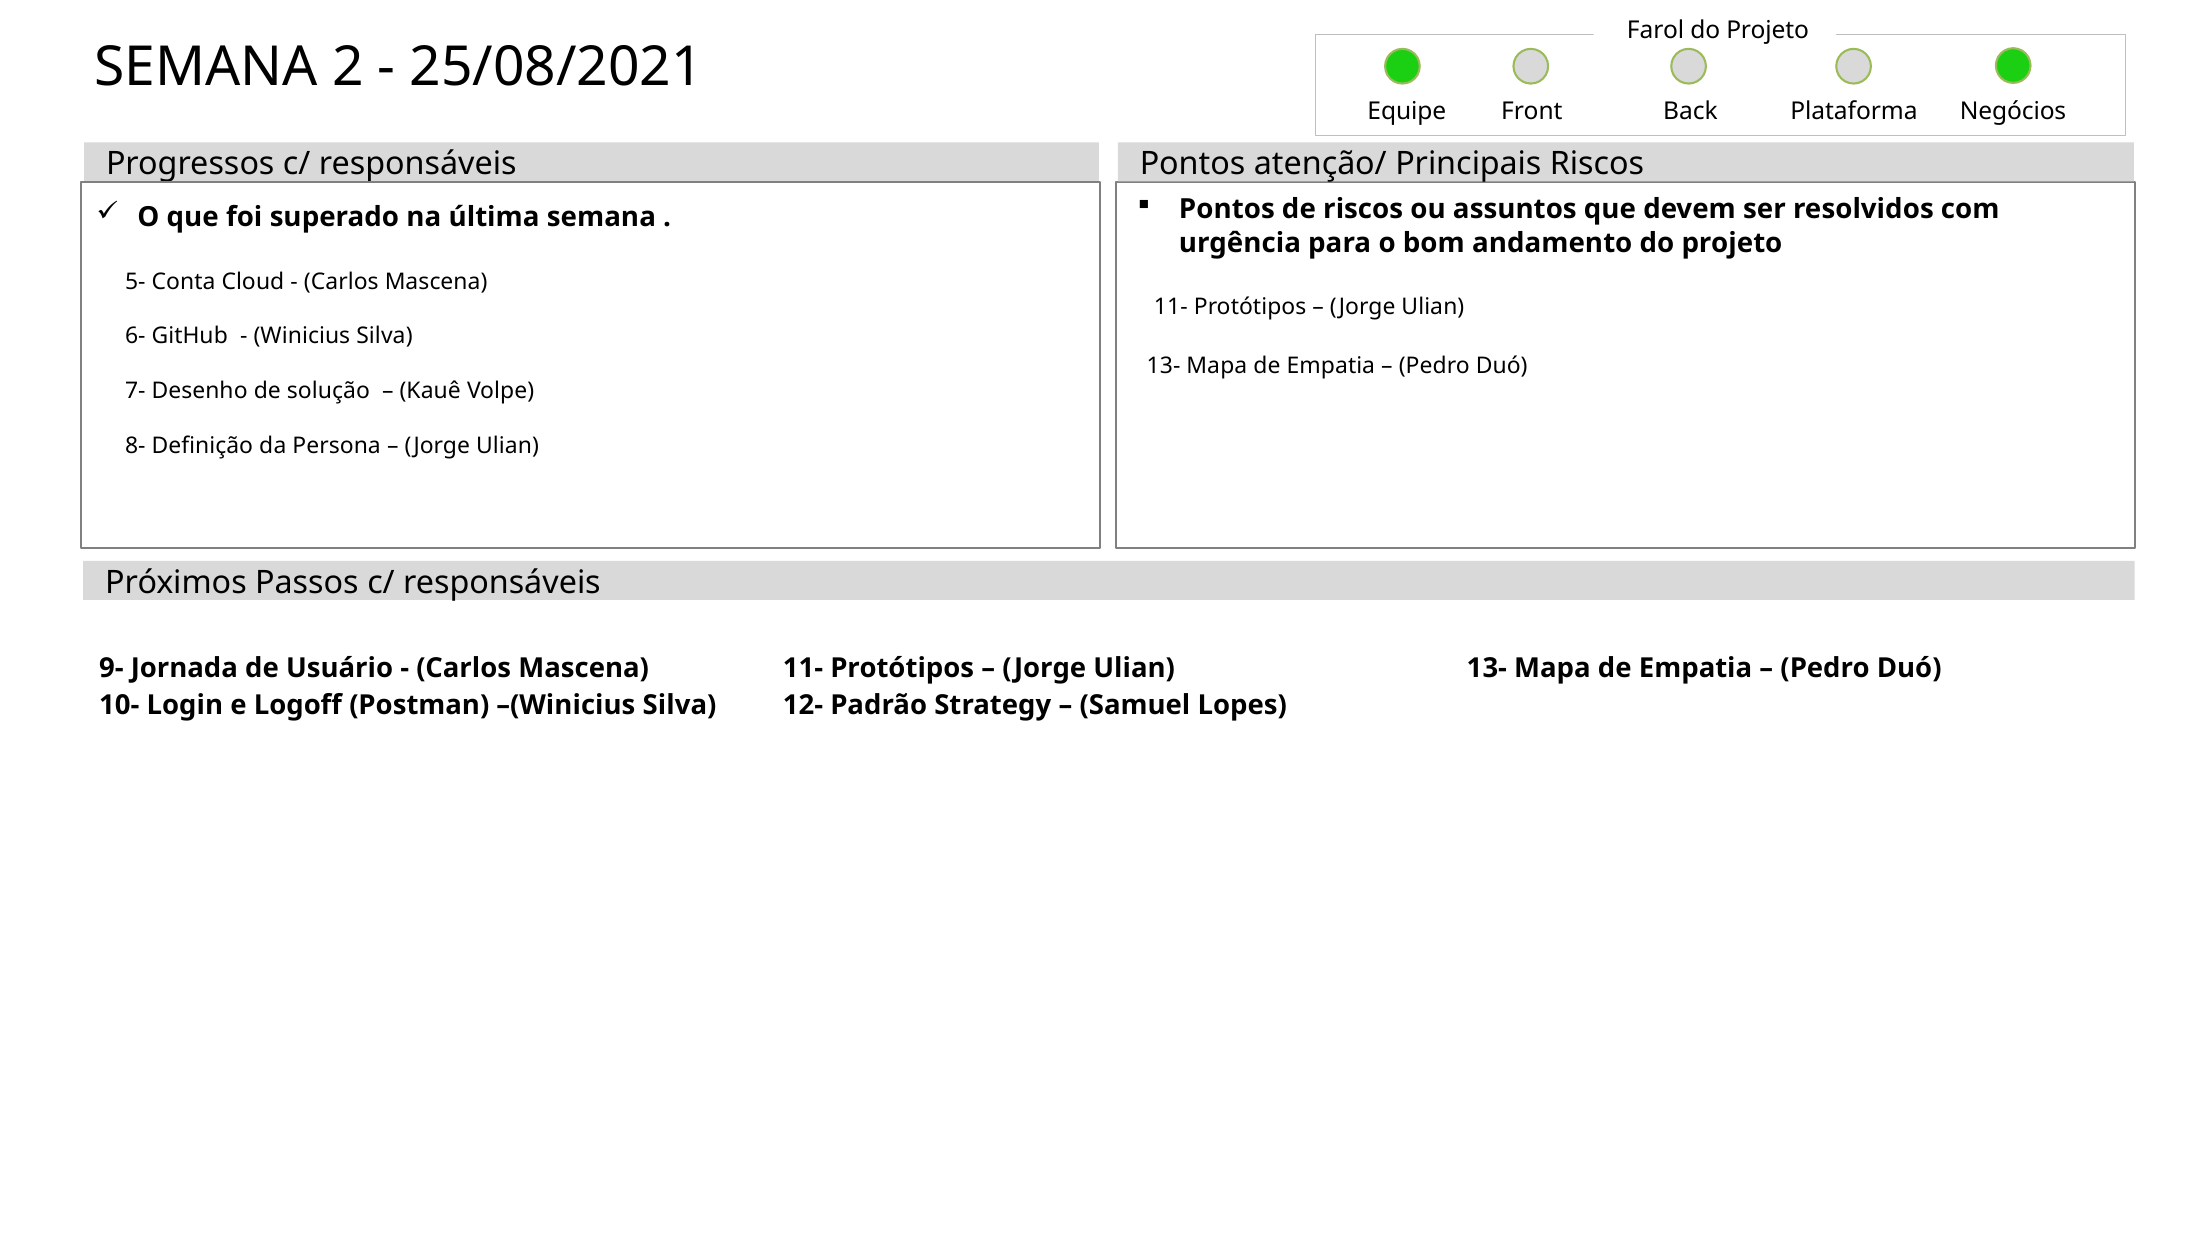

Farol do Projeto
# SEMANA 2 - 25/08/2021
Equipe
Front
Back
Plataforma
Negócios
Progressos c/ responsáveis
Pontos atenção/ Principais Riscos
O que foi superado na última semana .
Pontos de riscos ou assuntos que devem ser resolvidos com urgência para o bom andamento do projeto
5- Conta Cloud - (Carlos Mascena)
6- GitHub - (Winicius Silva)
7- Desenho de solução – (Kauê Volpe)
8- Definição da Persona – (Jorge Ulian)
11- Protótipos – (Jorge Ulian)
13- Mapa de Empatia – (Pedro Duó)
Próximos Passos c/ responsáveis
| 9- Jornada de Usuário - (Carlos Mascena) 10- Login e Logoff (Postman) –(Winicius Silva) | 11- Protótipos – (Jorge Ulian) 12- Padrão Strategy – (Samuel Lopes) | 13- Mapa de Empatia – (Pedro Duó) |
| --- | --- | --- |